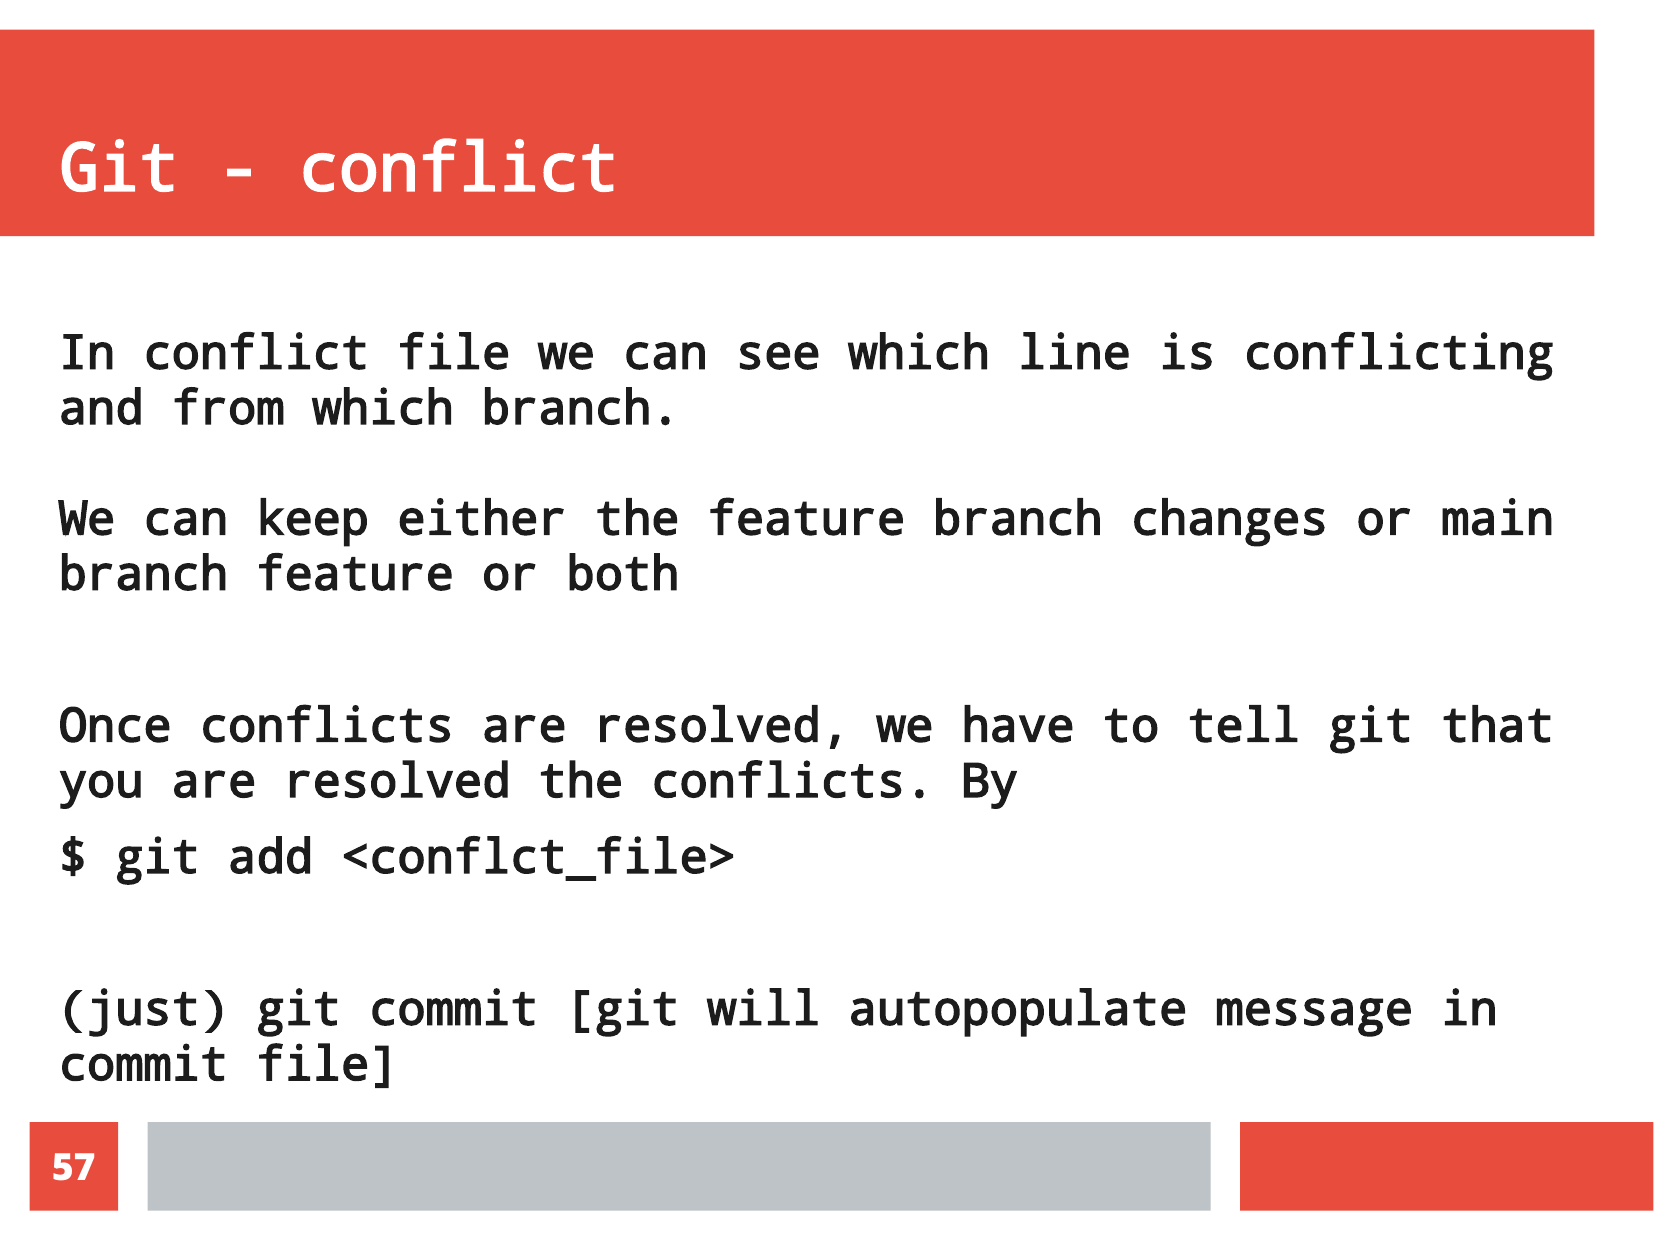

# Git - conflict
In conflict file we can see which line is conflicting and from which branch.
We can keep either the feature branch changes or main branch feature or both
Once conflicts are resolved, we have to tell git that you are resolved the conflicts. By
$ git add <conflct_file>
(just) git commit [git will autopopulate message in commit file]
57